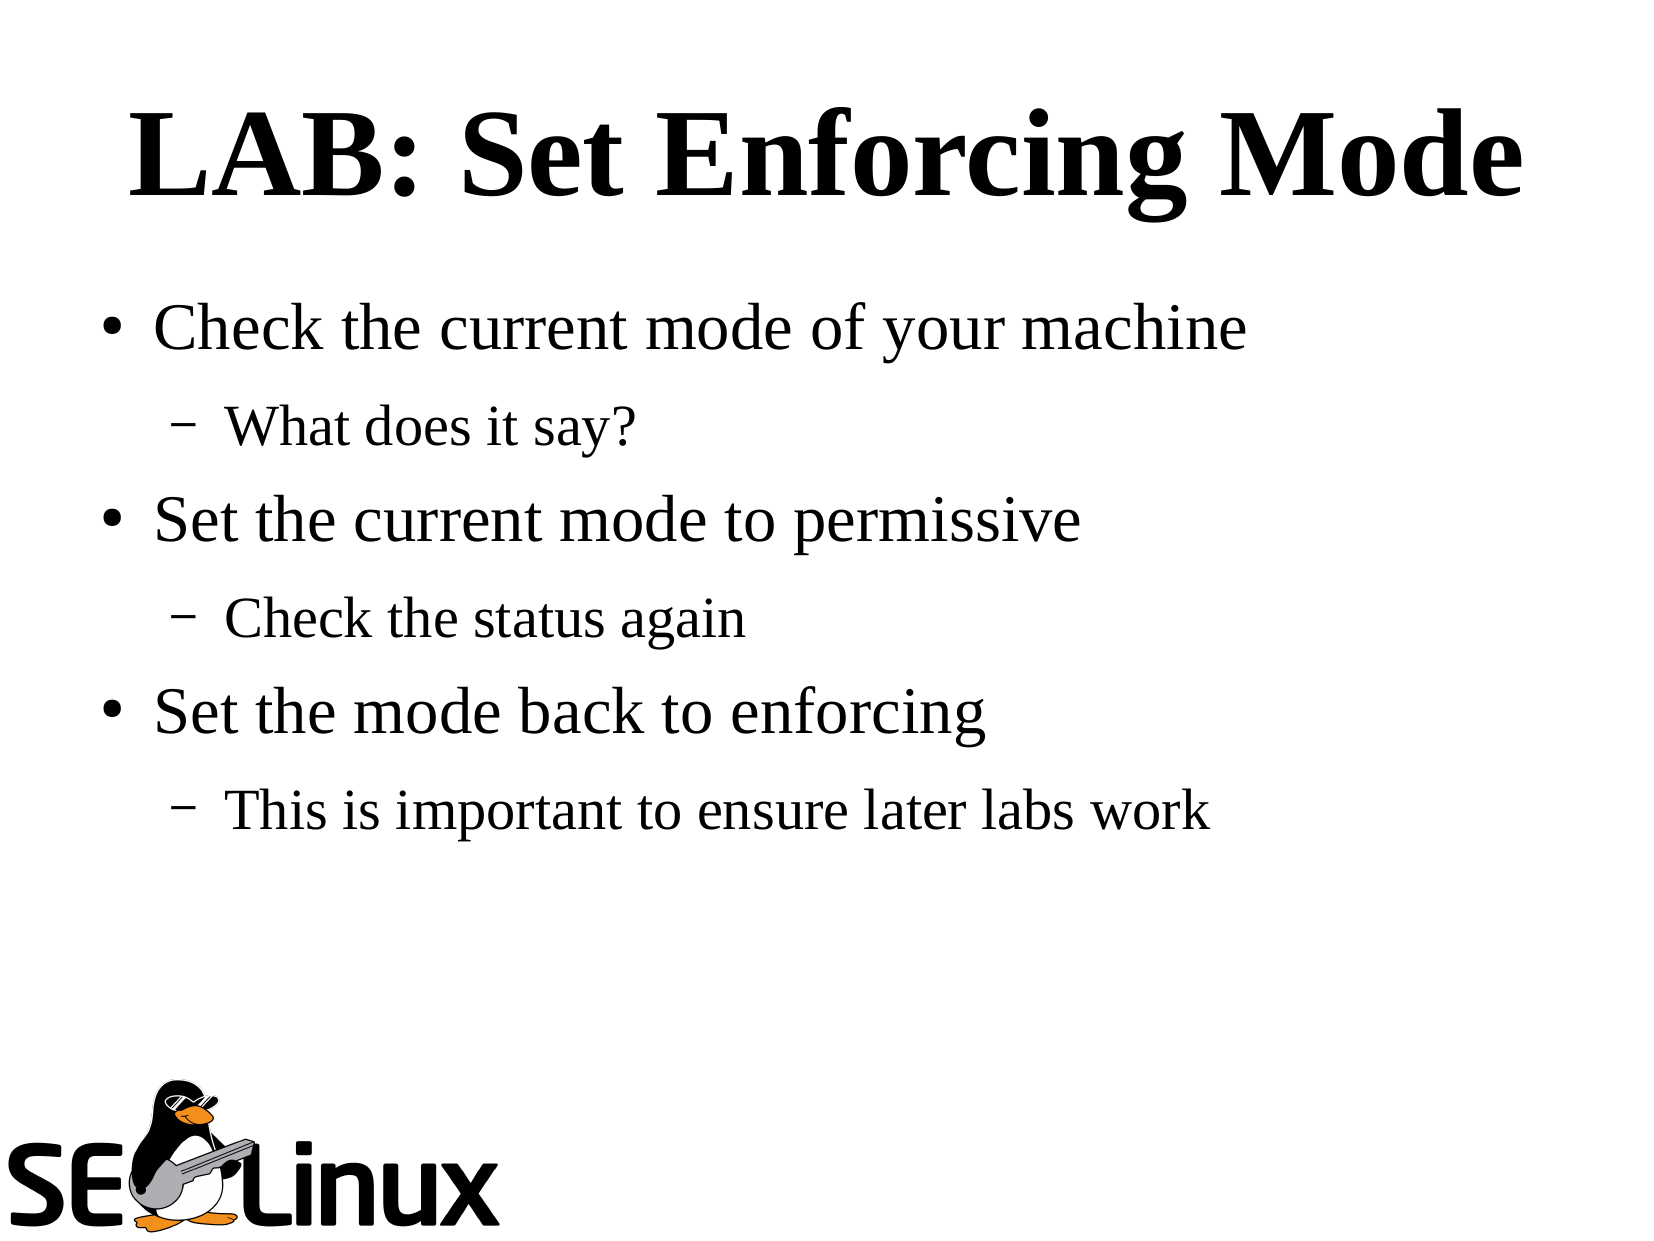

# LAB: Set Enforcing Mode
Check the current mode of your machine
What does it say?
Set the current mode to permissive
Check the status again
Set the mode back to enforcing
This is important to ensure later labs work